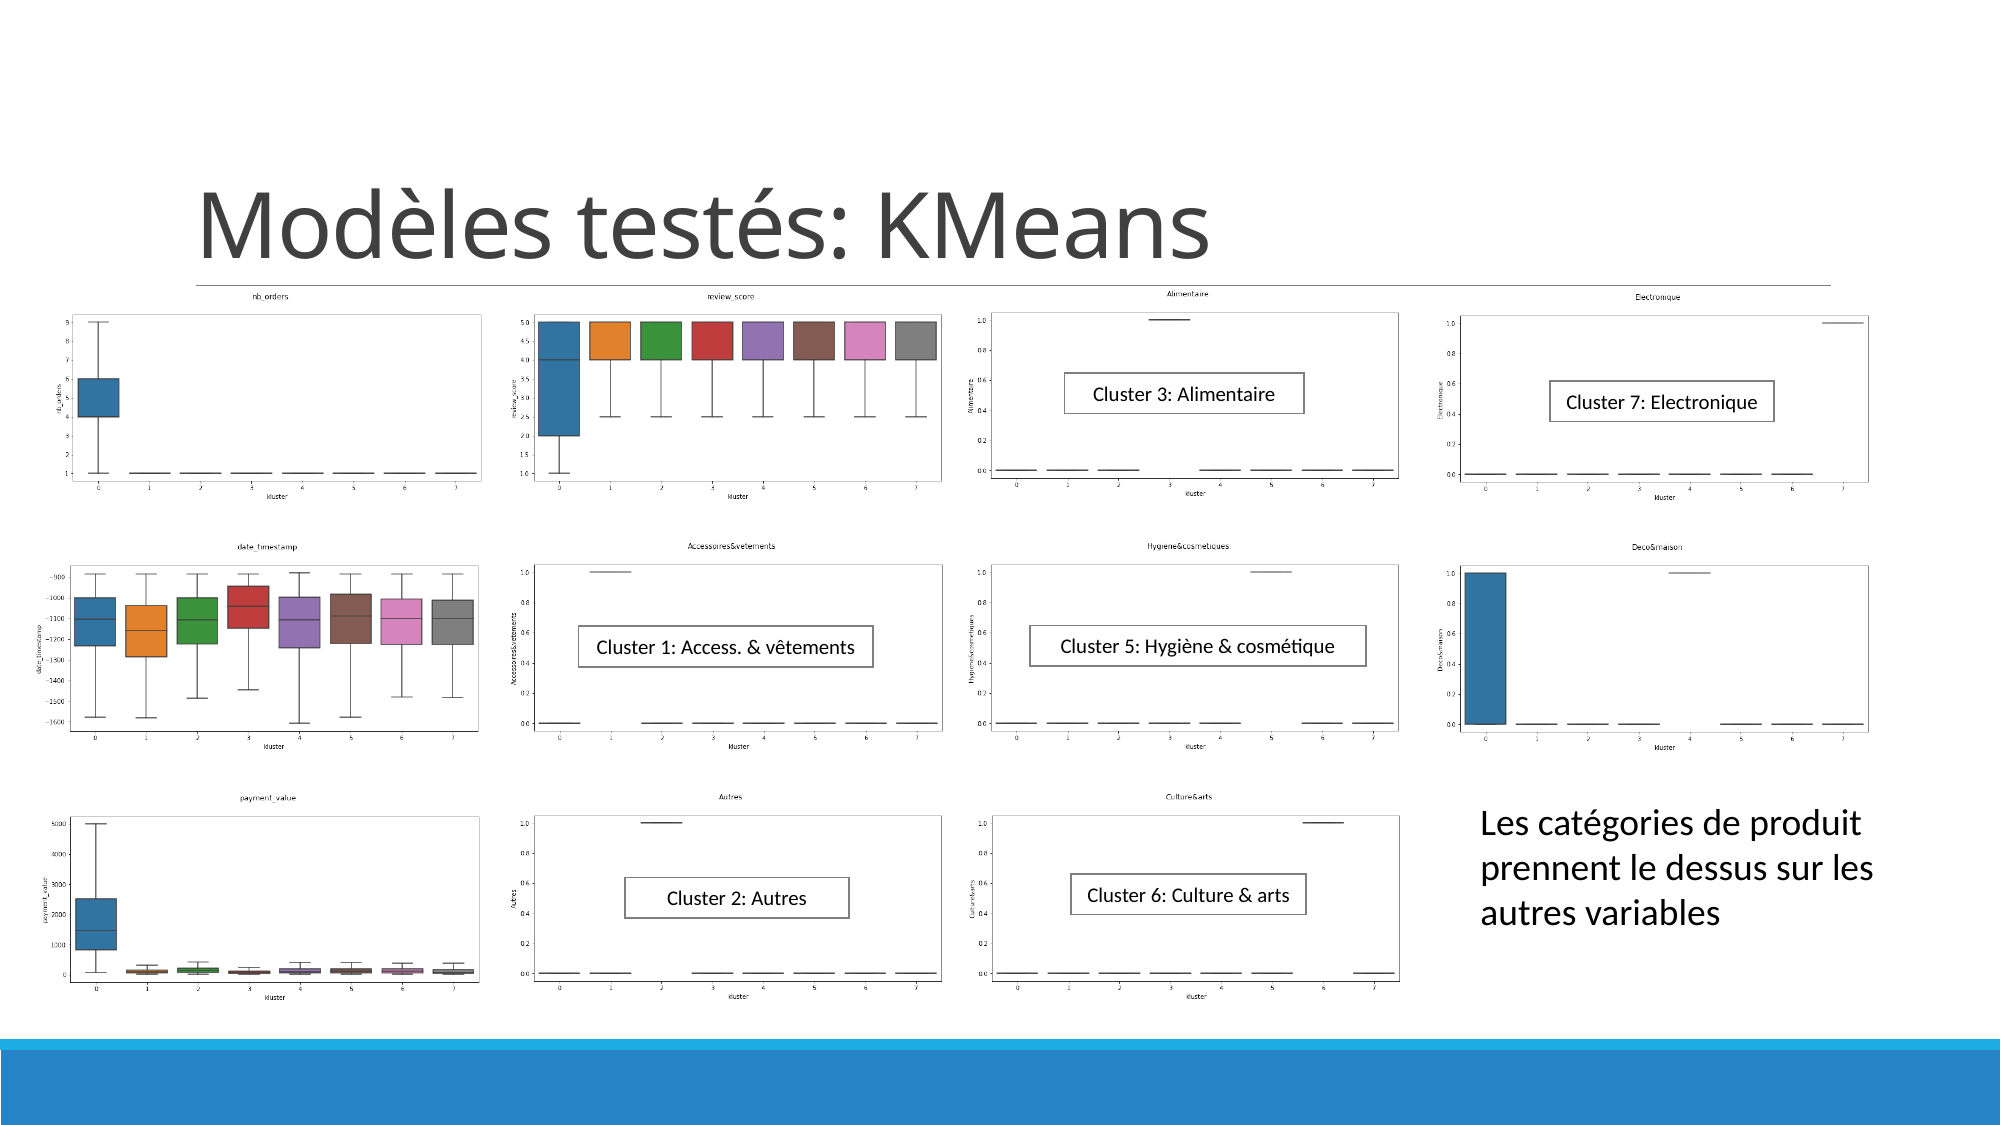

# Modèles testés: KMeans
Cluster 3: Alimentaire
Cluster 7: Electronique
Cluster 5: Hygiène & cosmétique
Cluster 1: Access. & vêtements
Les catégories de produit prennent le dessus sur les autres variables
Cluster 6: Culture & arts
Cluster 2: Autres